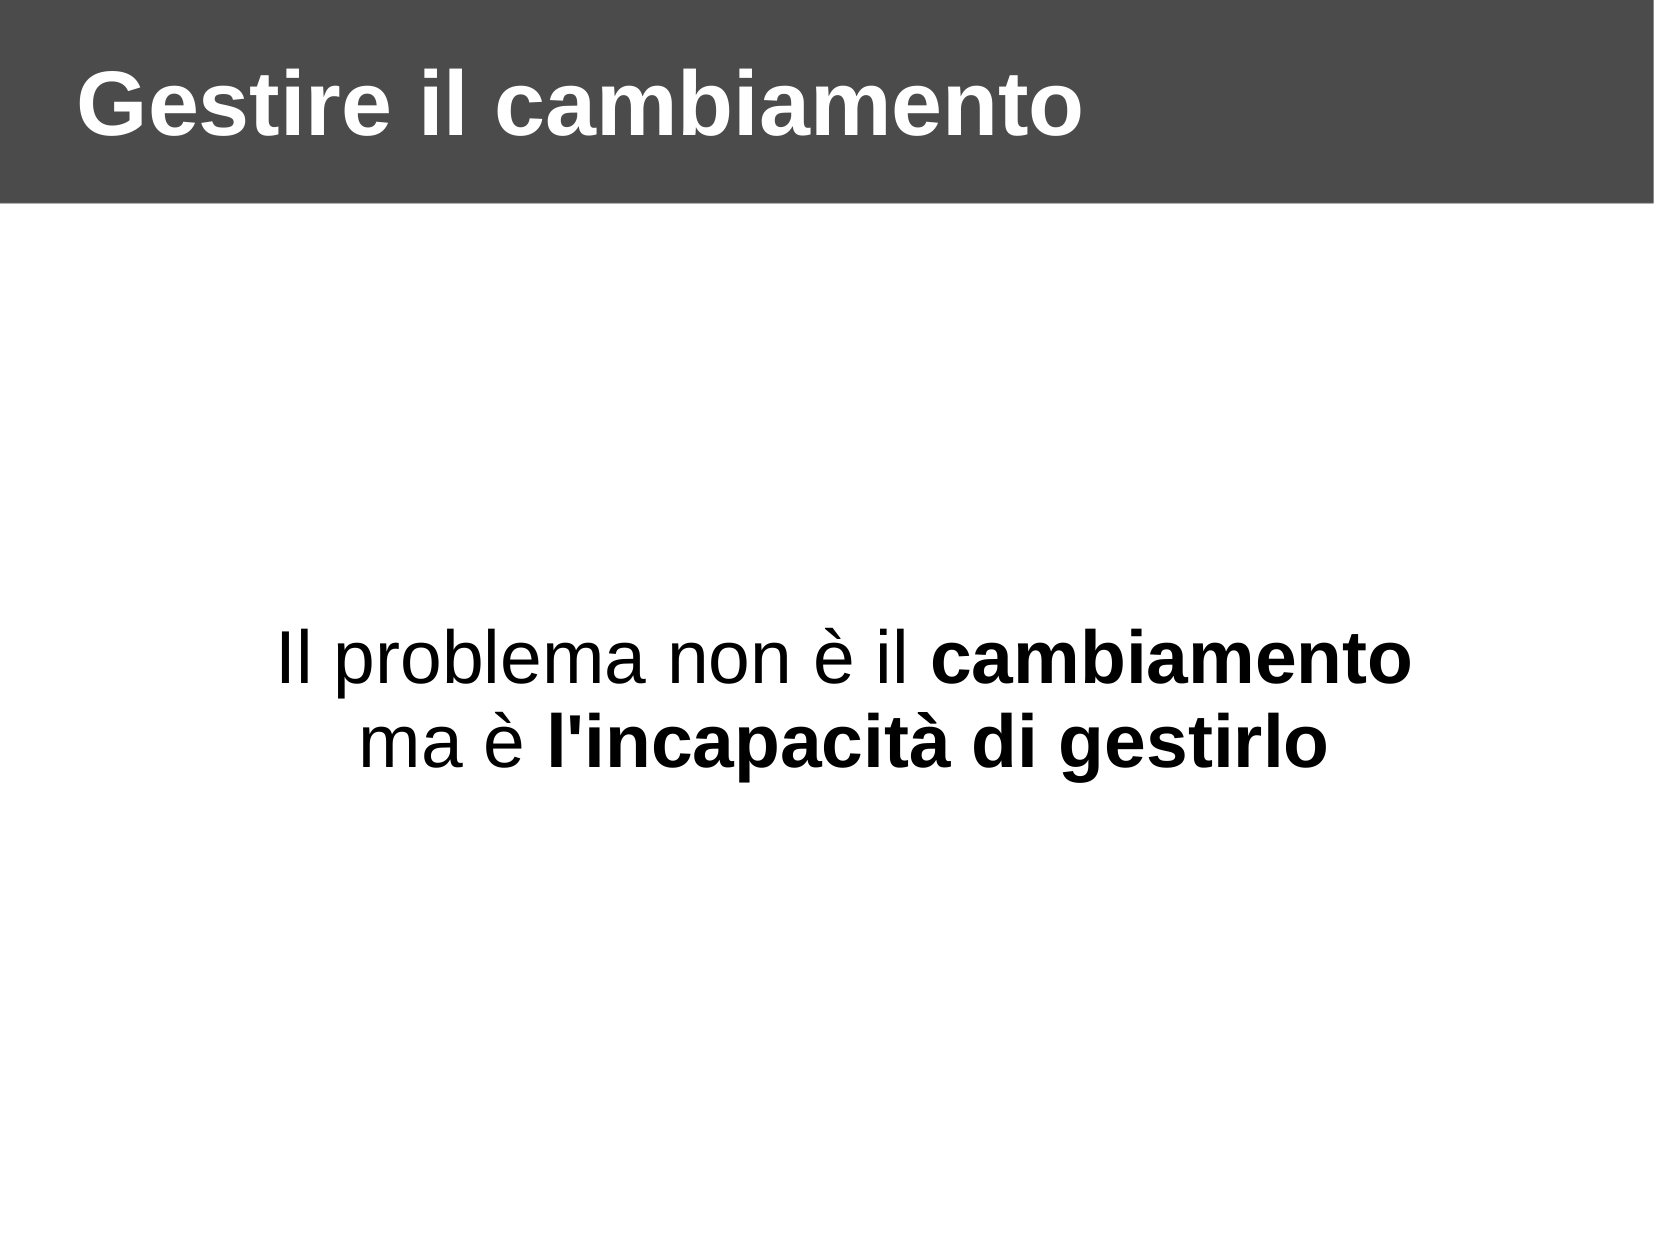

# Gestire il cambiamento
Il problema non è il cambiamento
ma è l'incapacità di gestirlo